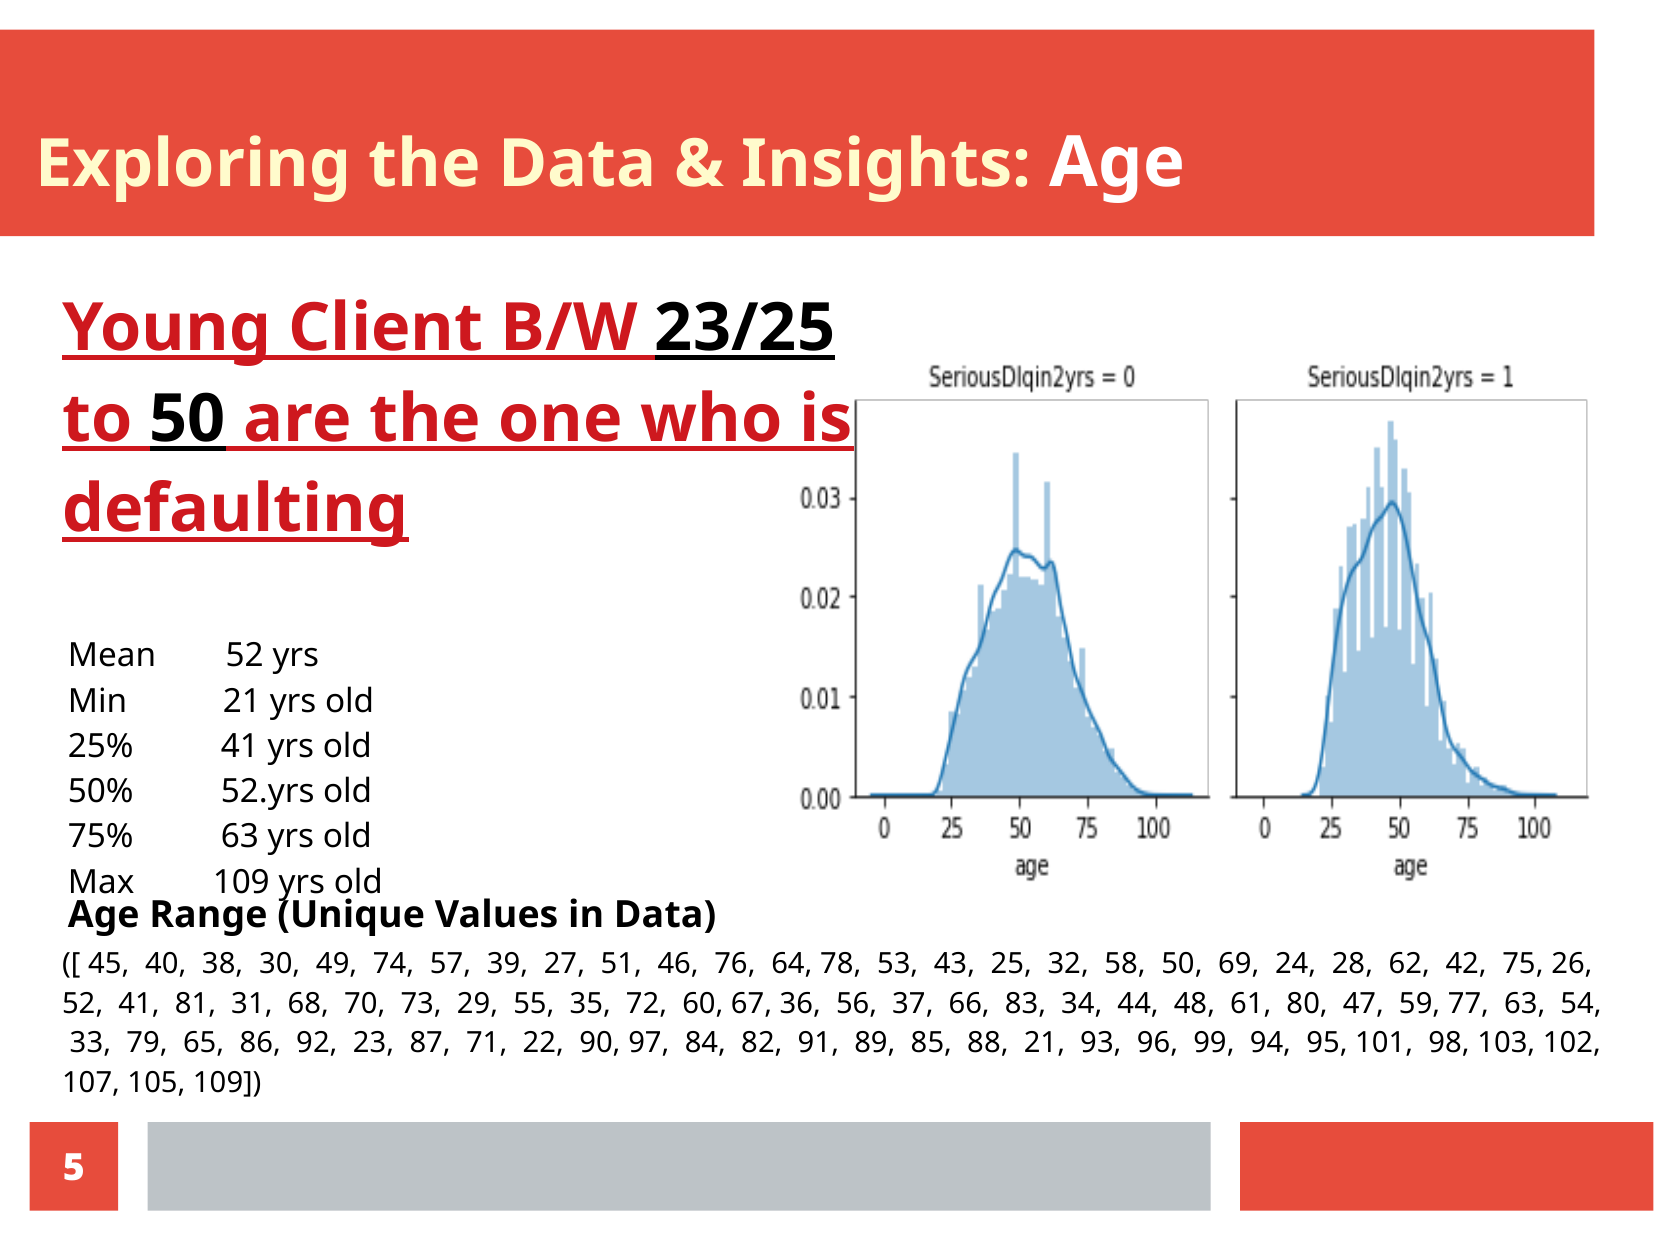

# Exploring the Data & Insights: Age
Young Client B/W 23/25 to 50 are the one who is defaulting
Mean 52 yrs
Min 21 yrs old
25% 41 yrs old
50% 52.yrs old
75% 63 yrs old
Max 109 yrs old
Age Range (Unique Values in Data)
([ 45, 40, 38, 30, 49, 74, 57, 39, 27, 51, 46, 76, 64, 78, 53, 43, 25, 32, 58, 50, 69, 24, 28, 62, 42, 75, 26, 52, 41, 81, 31, 68, 70, 73, 29, 55, 35, 72, 60, 67, 36, 56, 37, 66, 83, 34, 44, 48, 61, 80, 47, 59, 77, 63, 54, 33, 79, 65, 86, 92, 23, 87, 71, 22, 90, 97, 84, 82, 91, 89, 85, 88, 21, 93, 96, 99, 94, 95, 101, 98, 103, 102, 107, 105, 109])
5